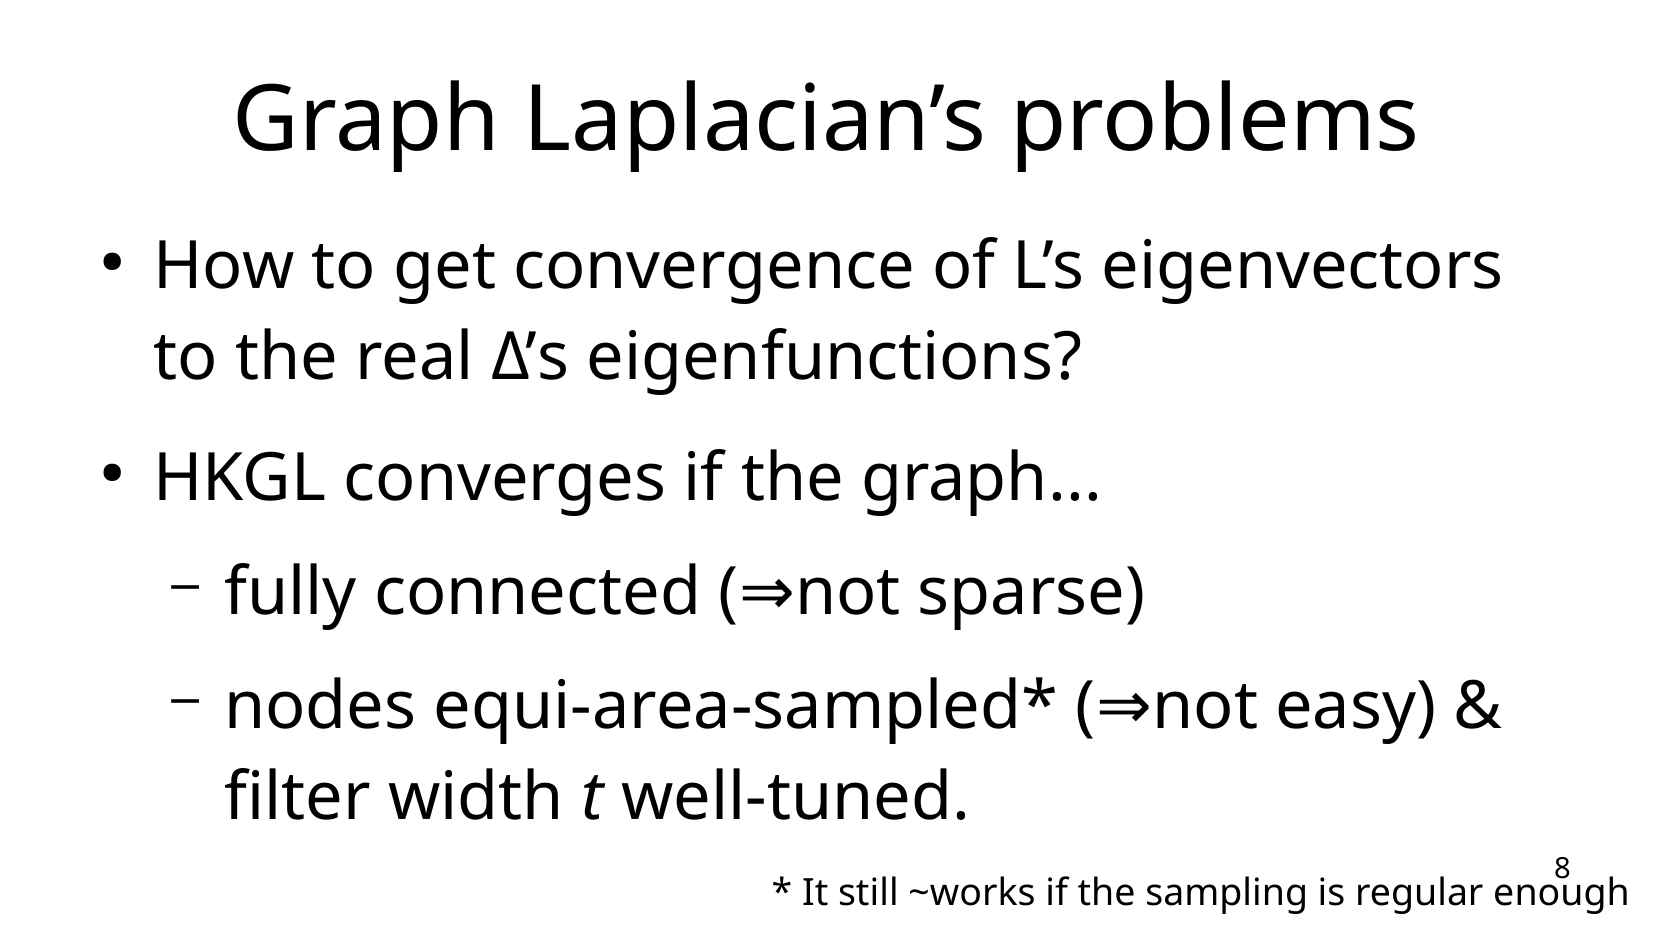

# Graph Laplacian’s problems
How to get convergence of L’s eigenvectors to the real Δ’s eigenfunctions?
HKGL converges if the graph...
fully connected (⇒not sparse)
nodes equi-area-sampled* (⇒not easy) & filter width t well-tuned.
8
* It still ~works if the sampling is regular enough